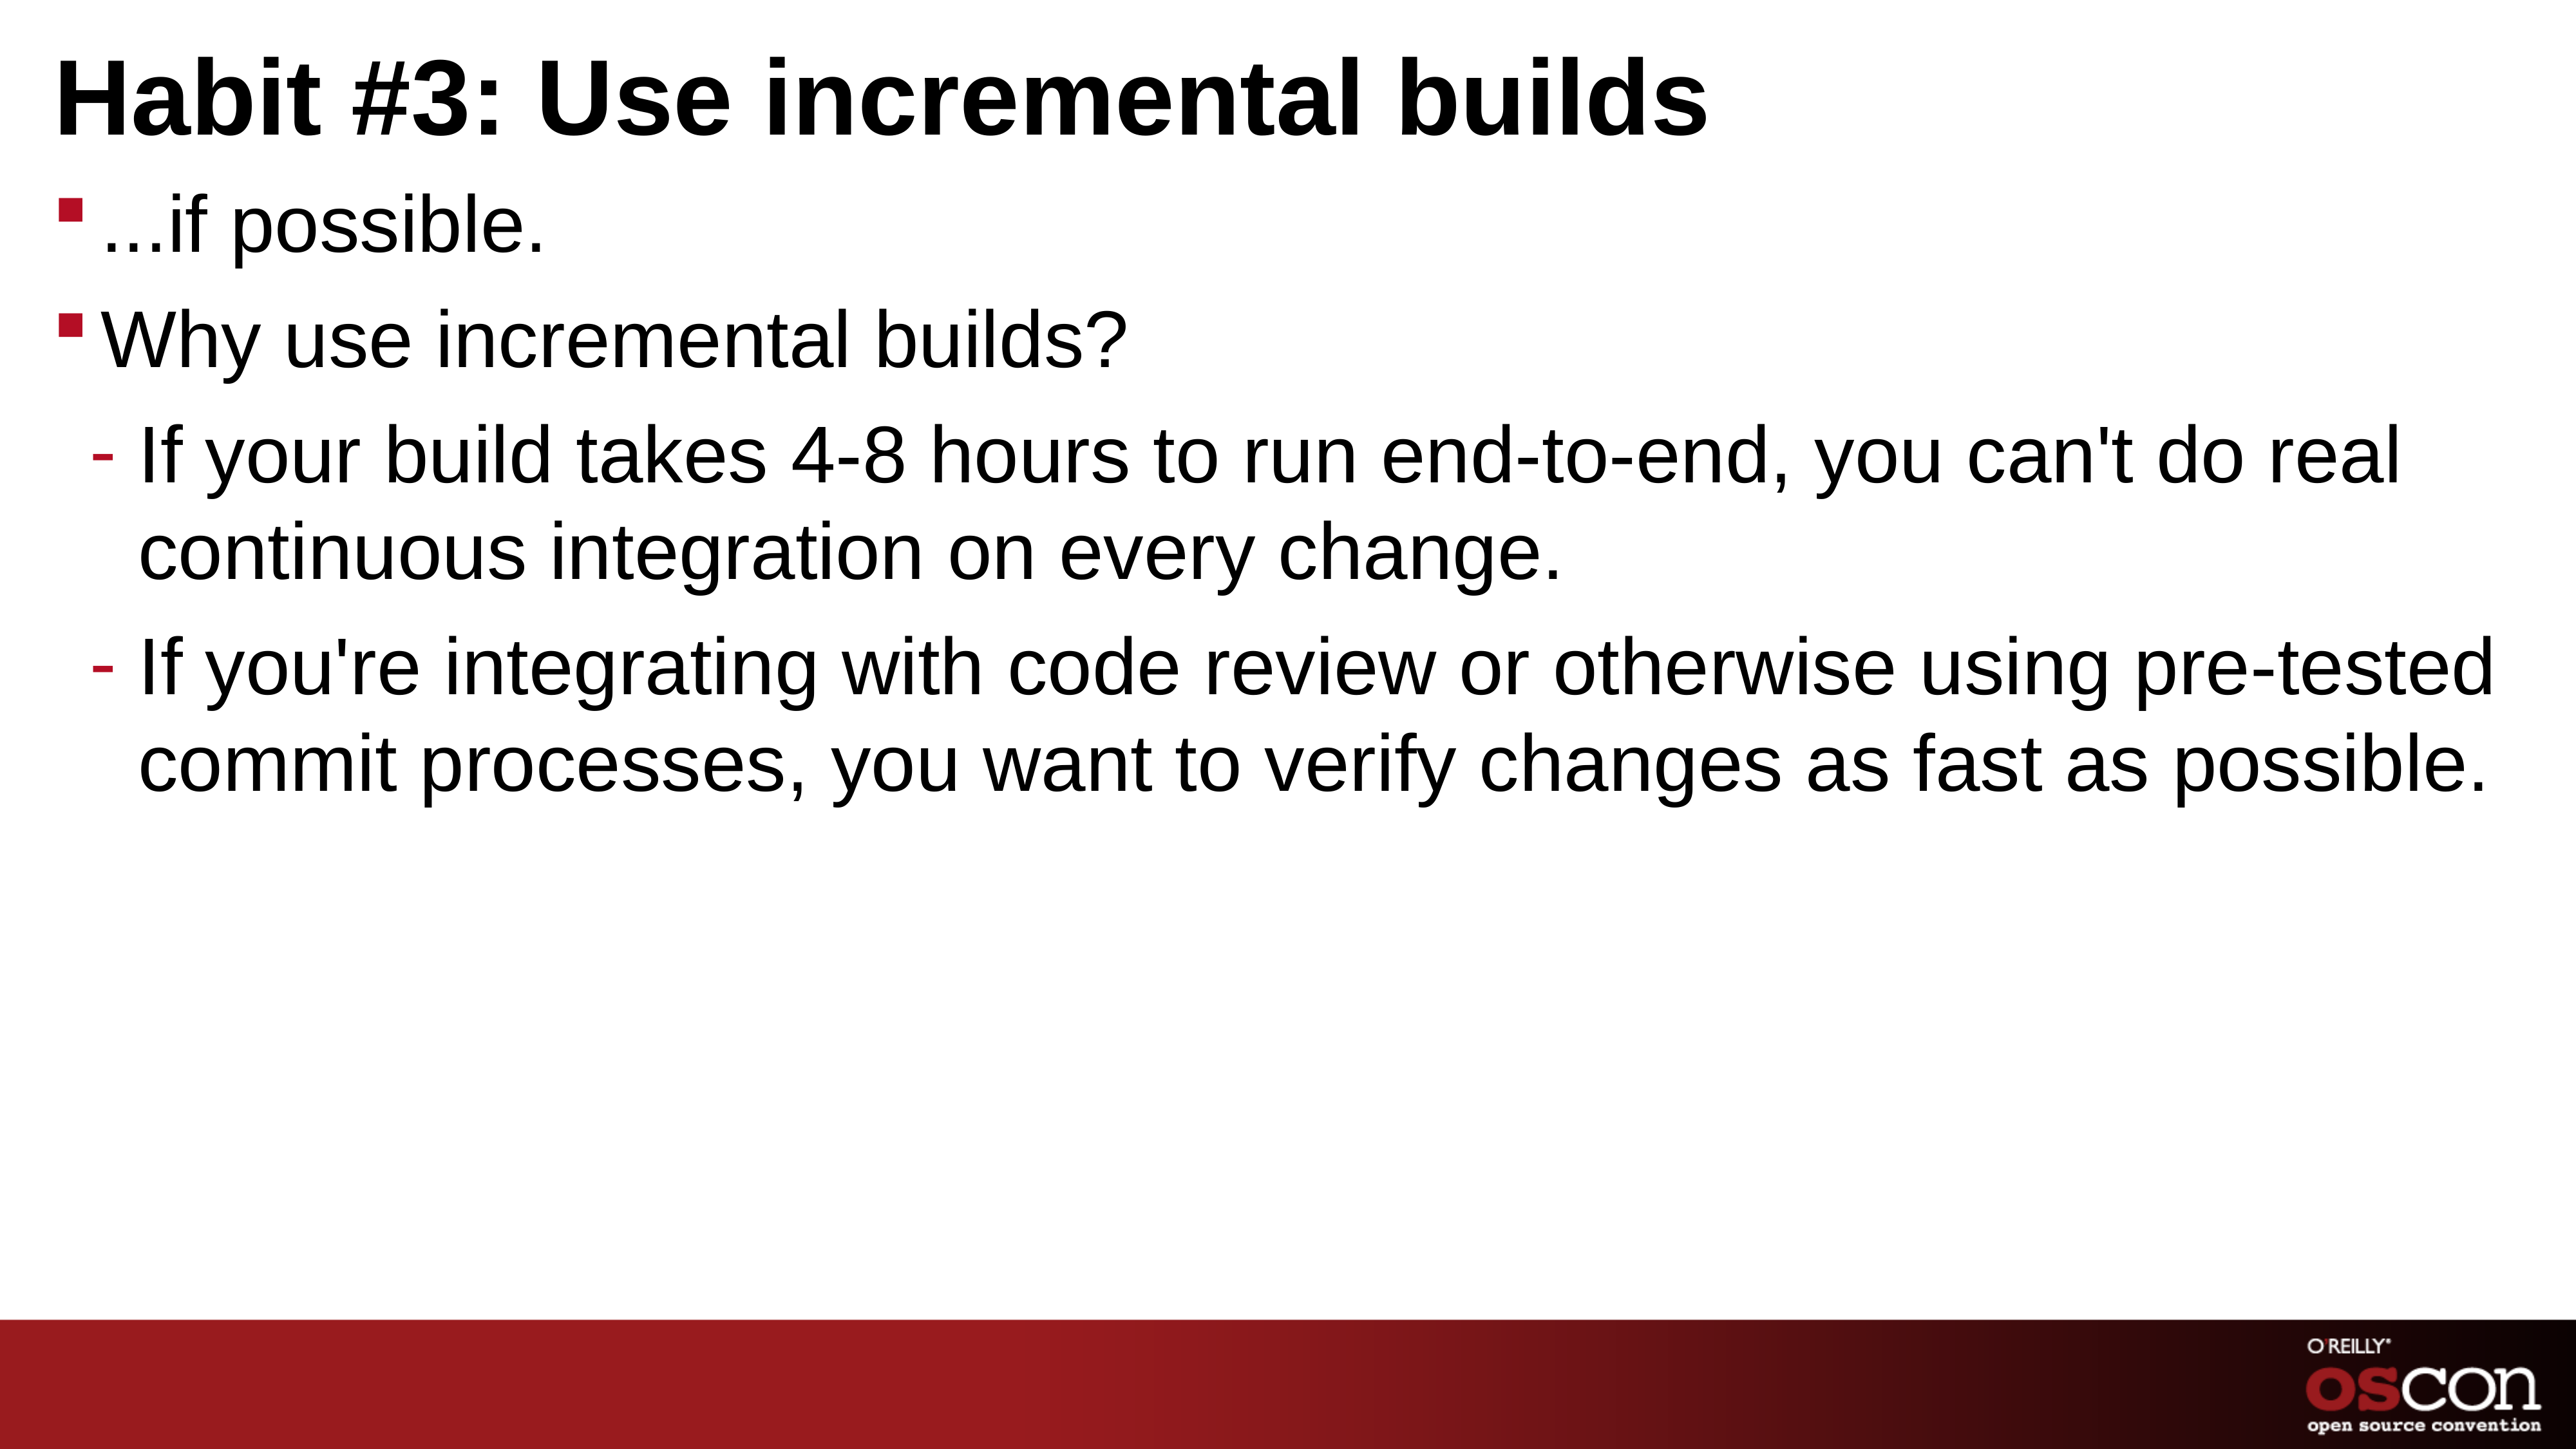

# Habit #3: Use incremental builds
...if possible.
Why use incremental builds?
If your build takes 4-8 hours to run end-to-end, you can't do real continuous integration on every change.
If you're integrating with code review or otherwise using pre-tested commit processes, you want to verify changes as fast as possible.